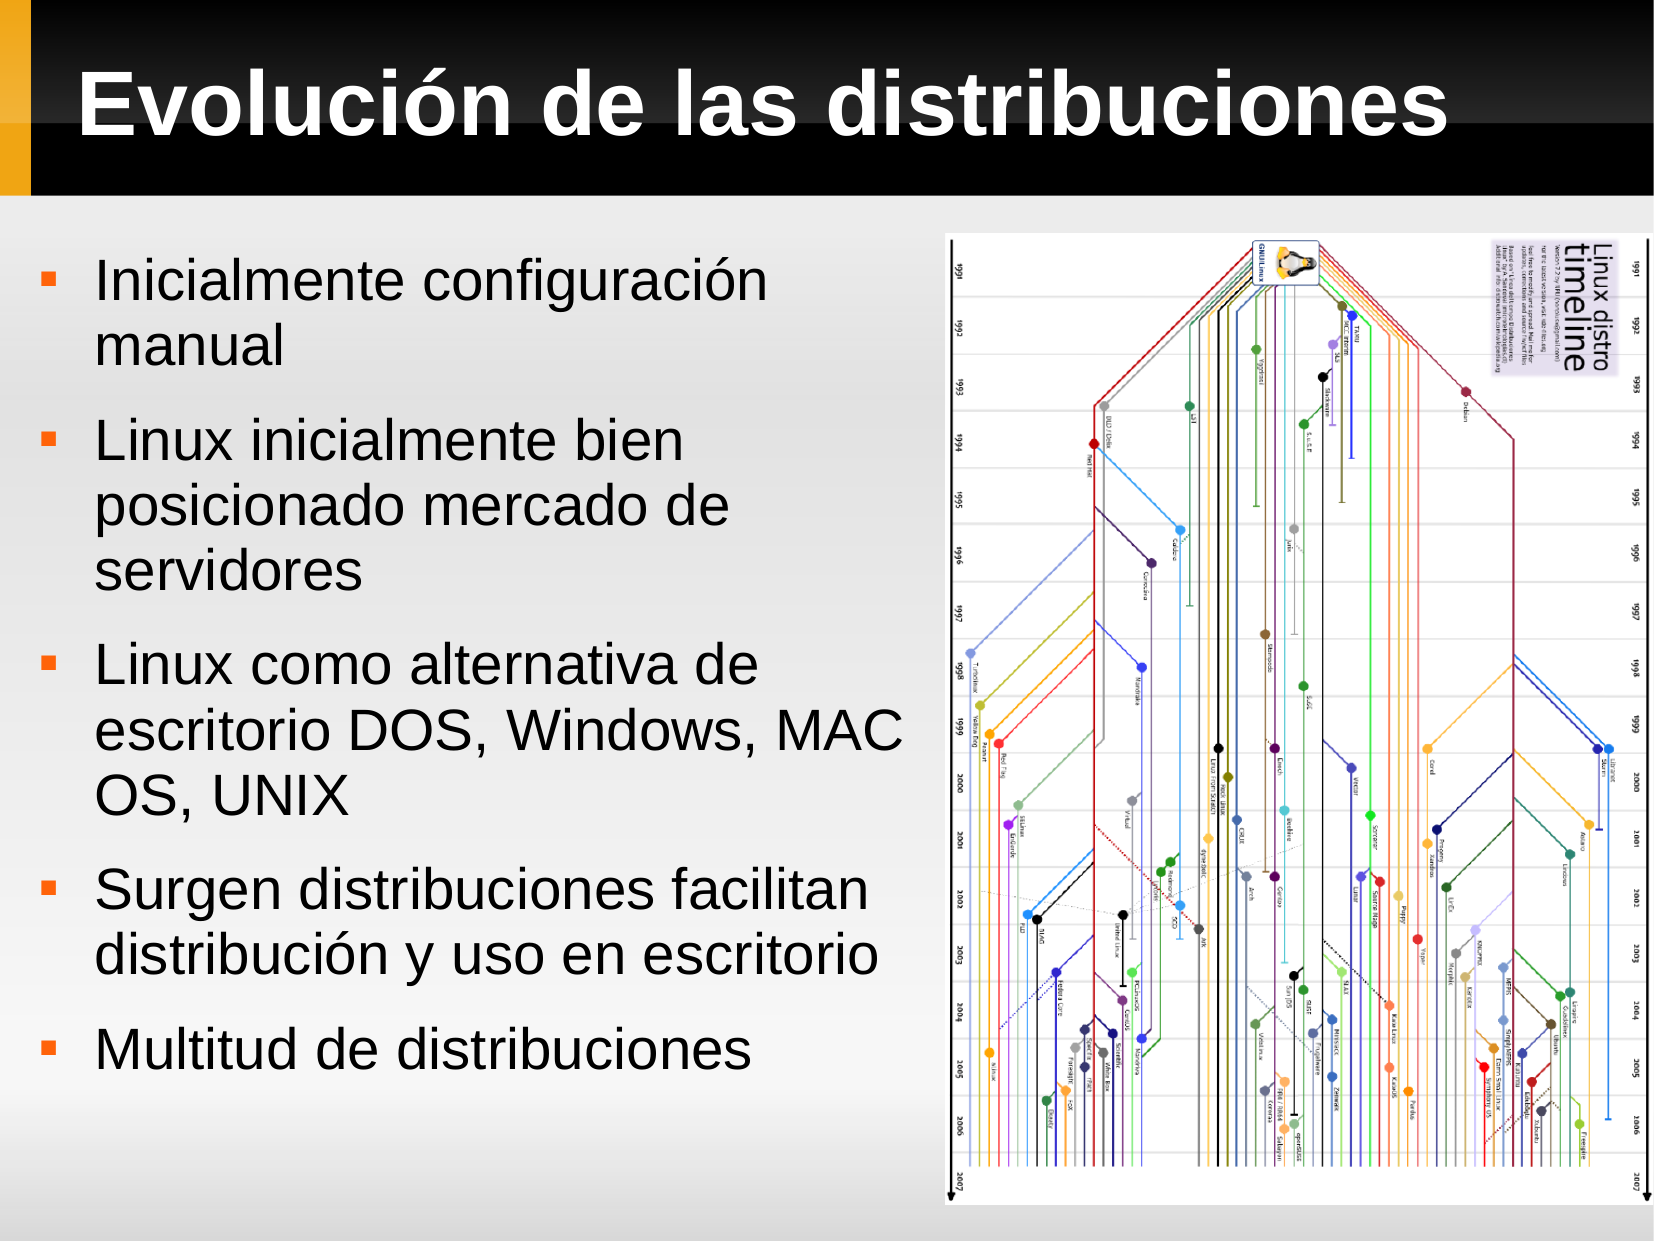

# Evolución de las distribuciones
Inicialmente configuración manual
Linux inicialmente bien posicionado mercado de servidores
Linux como alternativa de escritorio DOS, Windows, MAC OS, UNIX
Surgen distribuciones facilitan distribución y uso en escritorio
Multitud de distribuciones